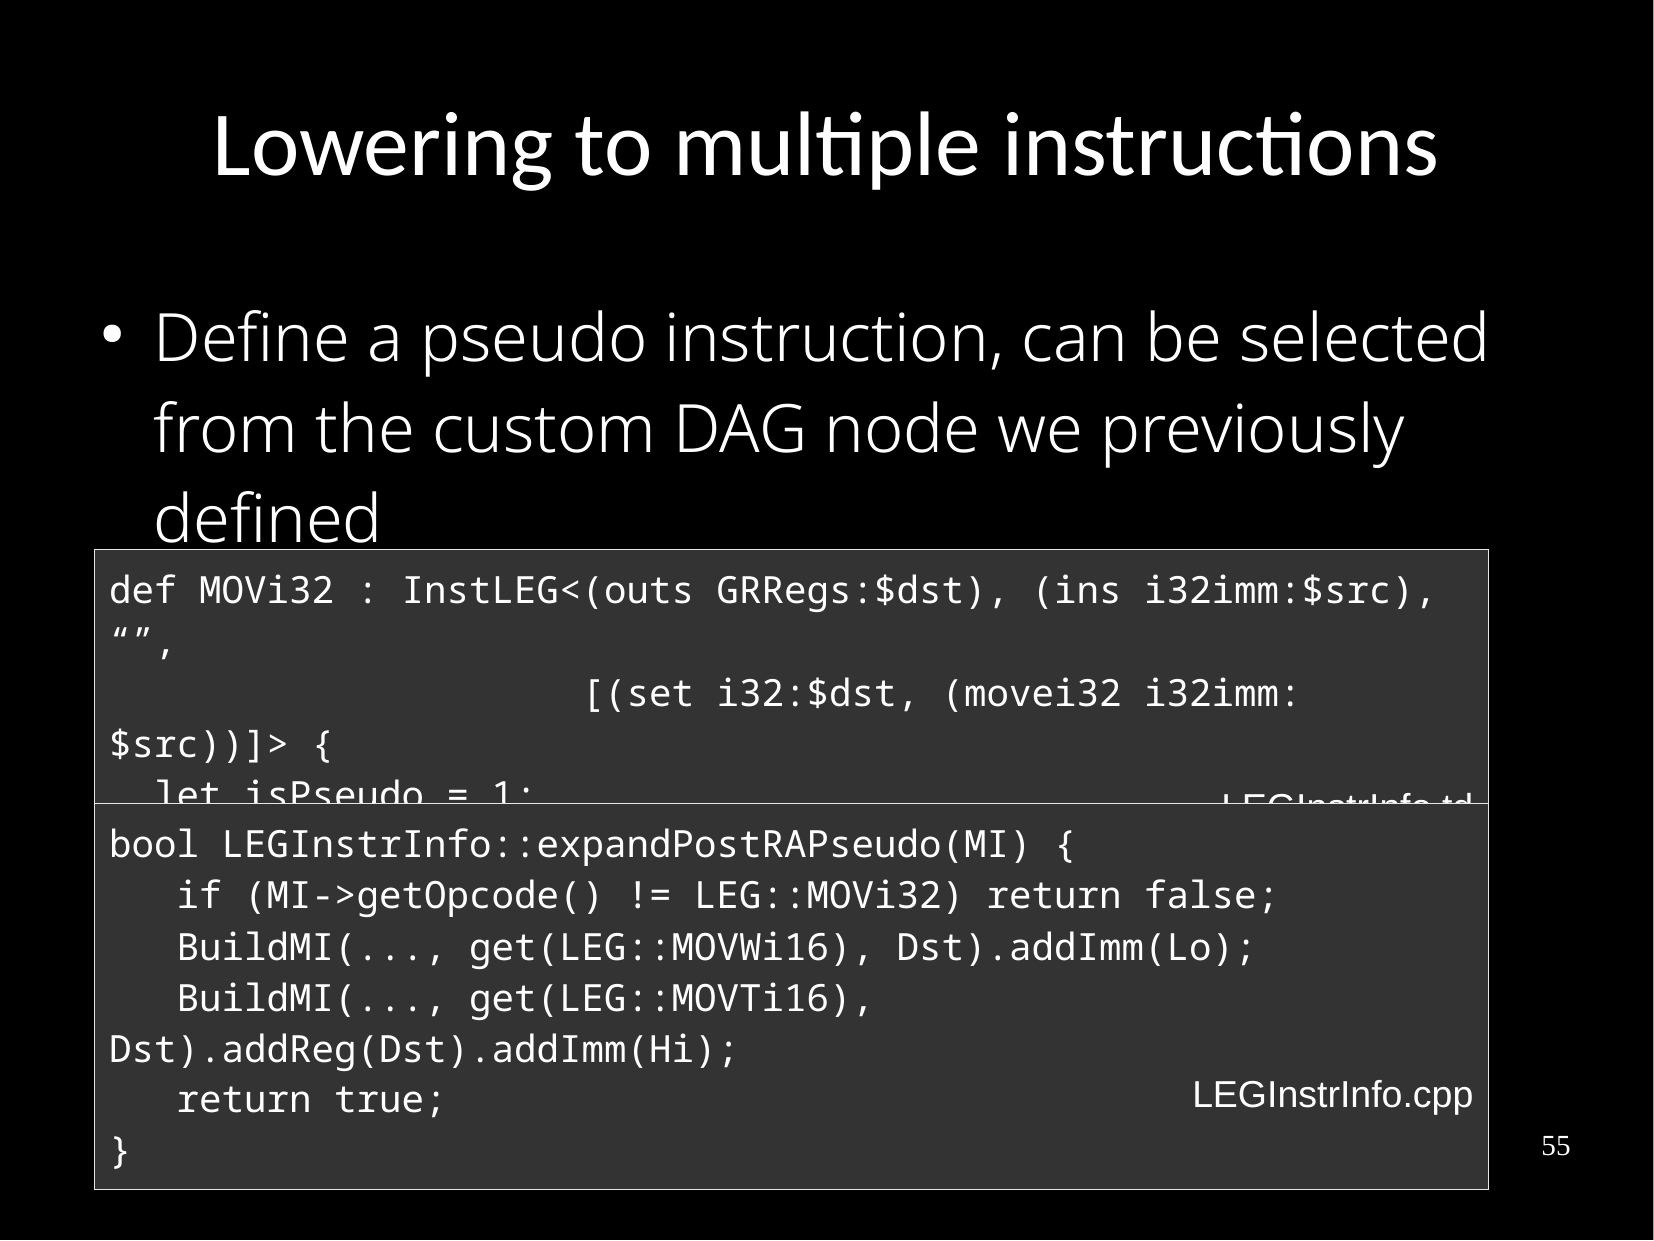

# Lowering to multiple instructions
Define a pseudo instruction, can be selected from the custom DAG node we previously defined
The pseudo is lowered by a target hook
def MOVi32 : InstLEG<(outs GRRegs:$dst), (ins i32imm:$src), “”,
 [(set i32:$dst, (movei32 i32imm:$src))]> {
 let isPseudo = 1;
}
LEGInstrInfo.td
bool LEGInstrInfo::expandPostRAPseudo(MI) {
 if (MI->getOpcode() != LEG::MOVi32) return false;
 BuildMI(..., get(LEG::MOVWi16), Dst).addImm(Lo);
 BuildMI(..., get(LEG::MOVTi16), Dst).addReg(Dst).addImm(Hi);
 return true;
}
LEGInstrInfo.cpp
55